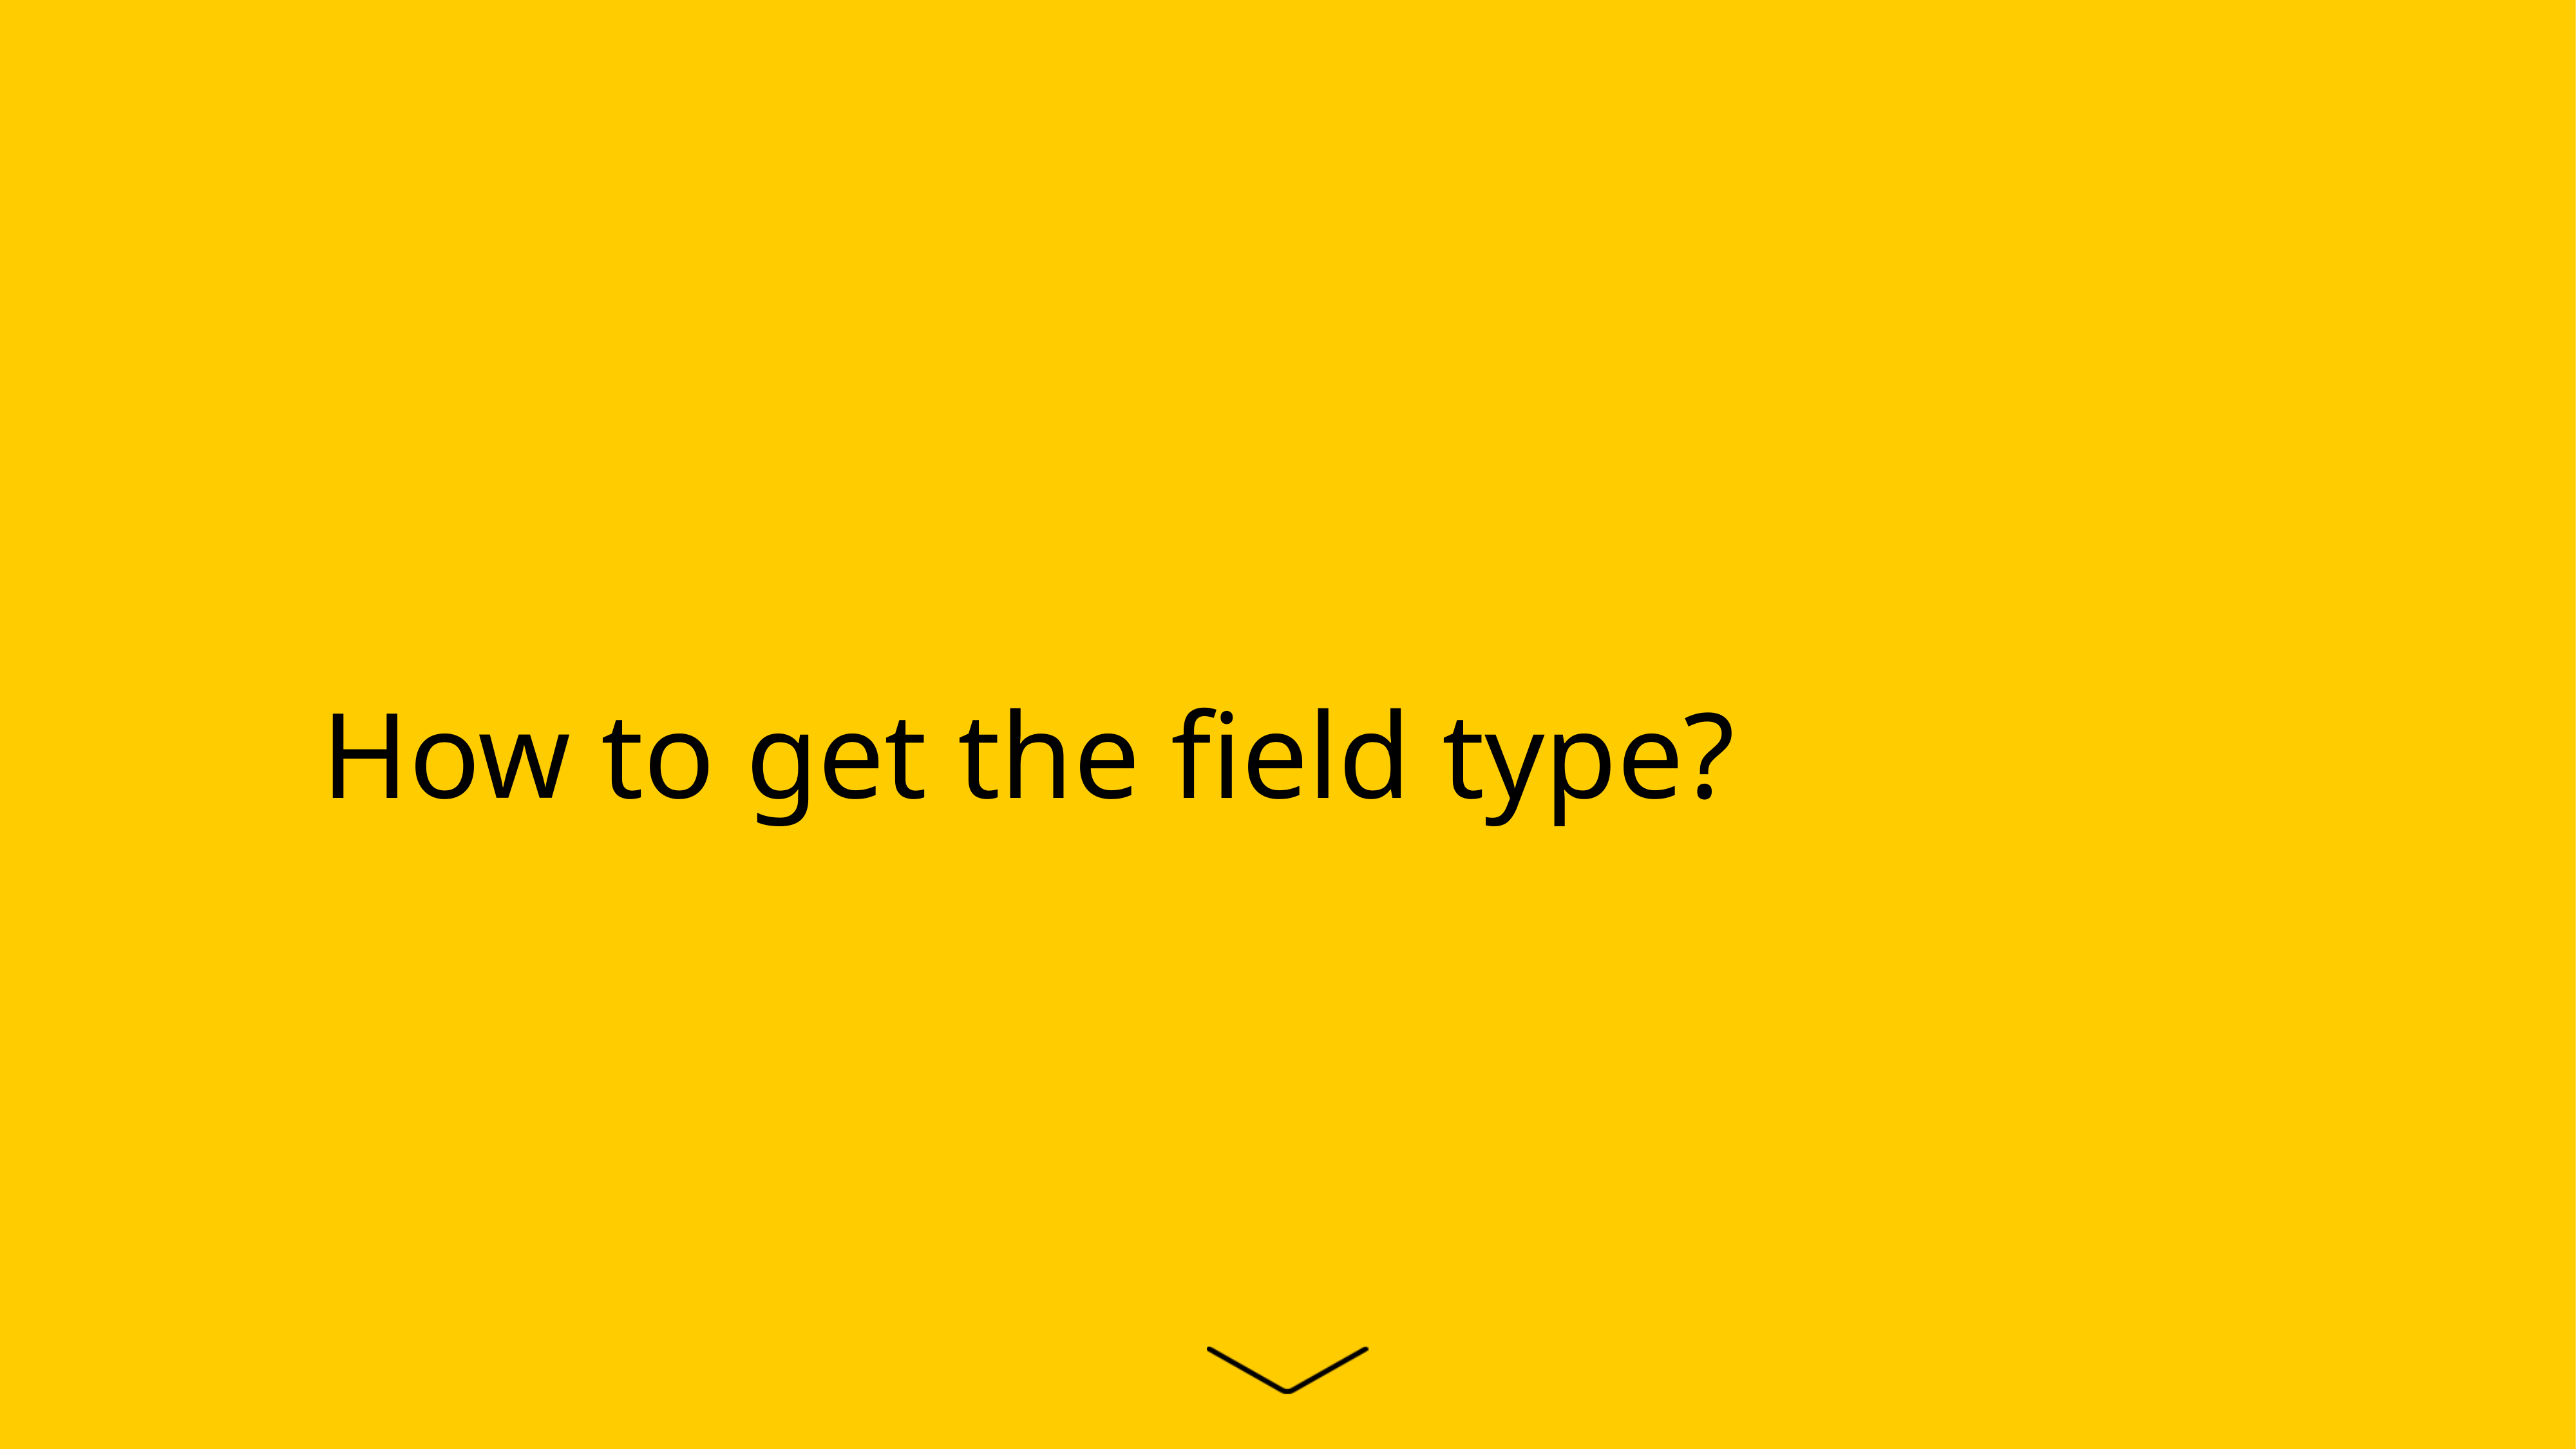

# How to get the field type?